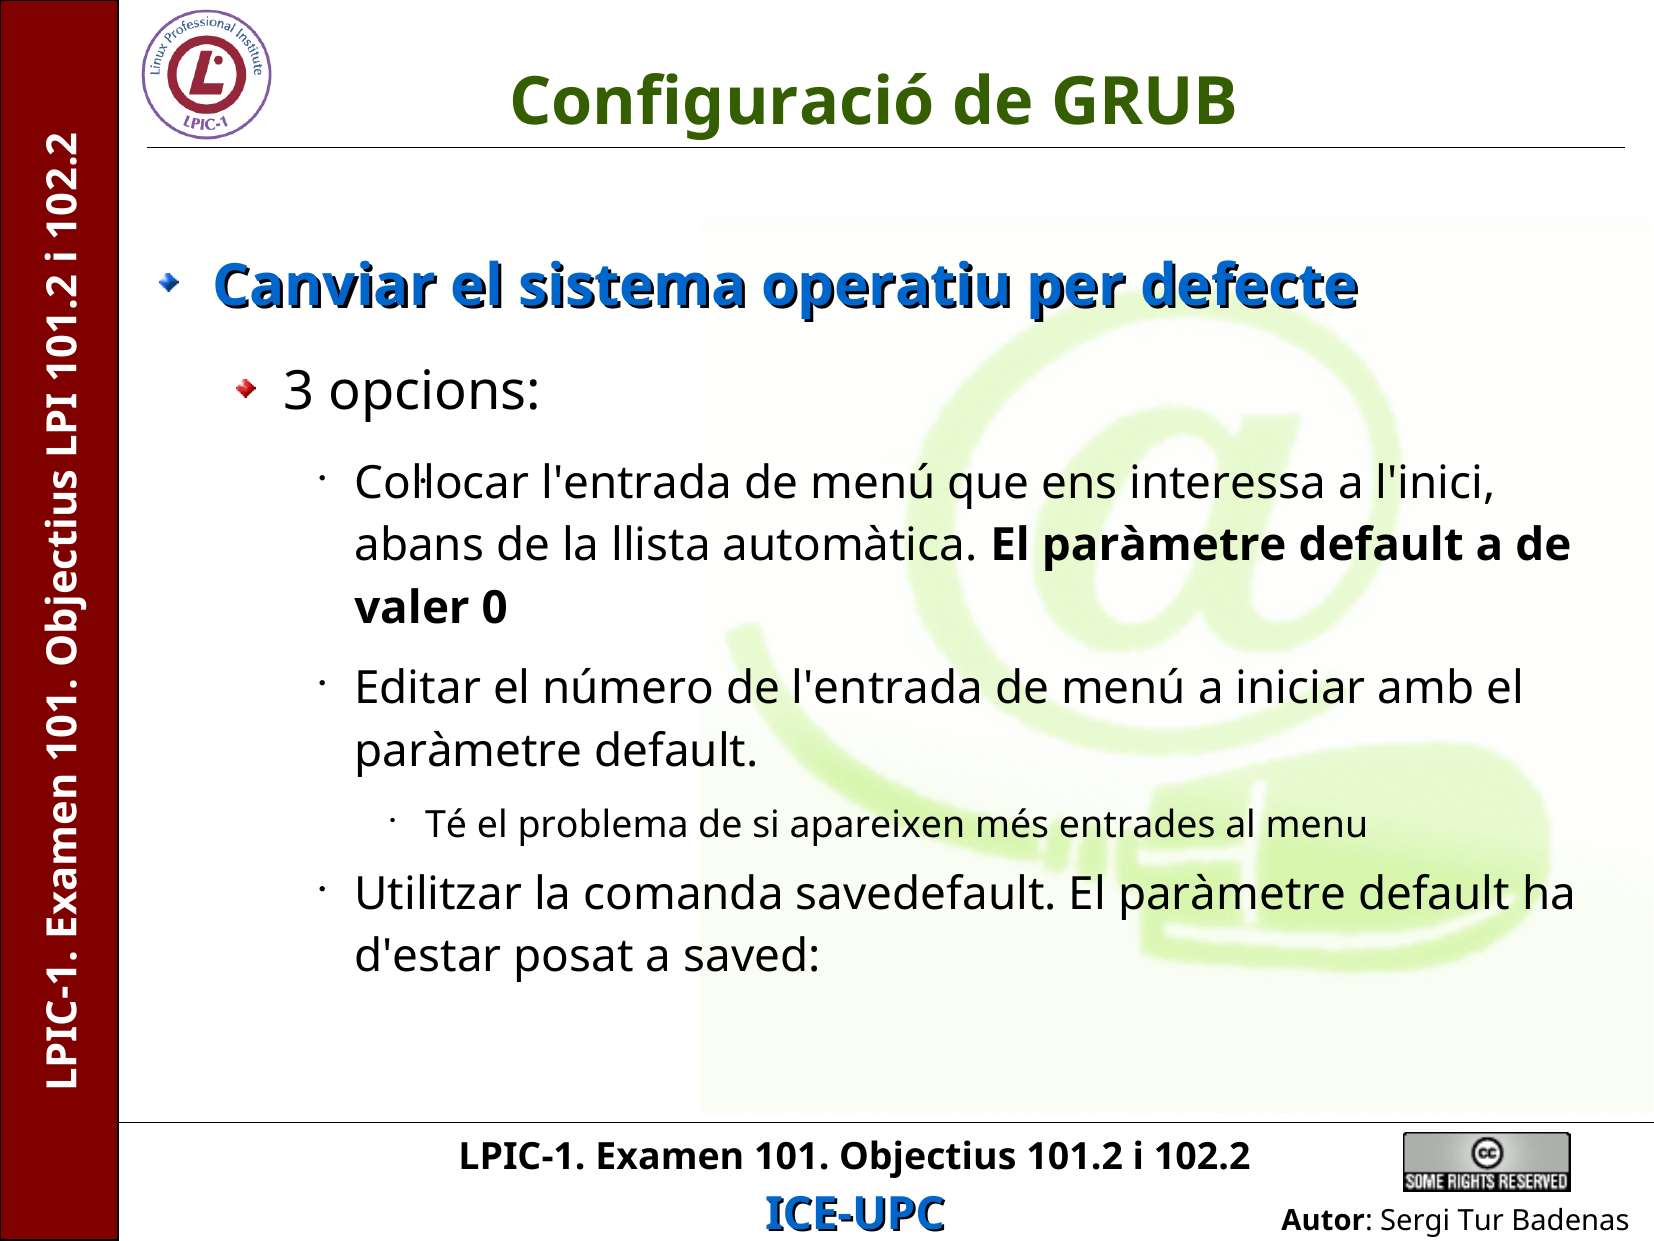

# Configuració de GRUB
Canviar el sistema operatiu per defecte
3 opcions:
Col·locar l'entrada de menú que ens interessa a l'inici, abans de la llista automàtica. El paràmetre default a de valer 0
Editar el número de l'entrada de menú a iniciar amb el paràmetre default.
Té el problema de si apareixen més entrades al menu
Utilitzar la comanda savedefault. El paràmetre default ha d'estar posat a saved: